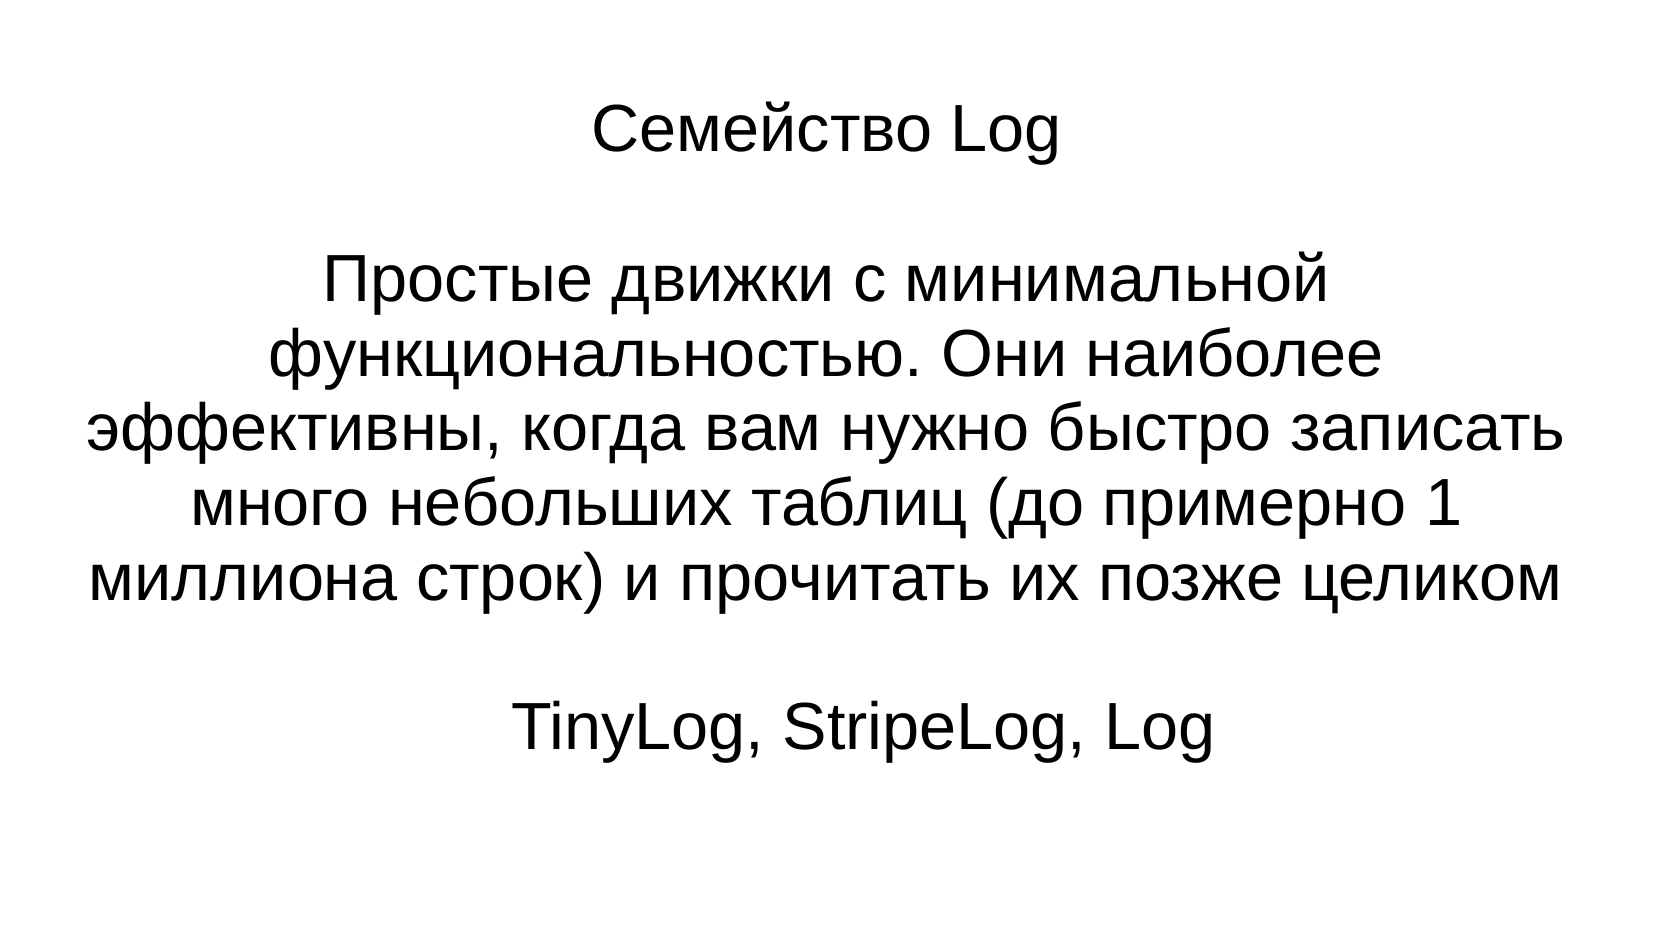

# Семейство Log
Простые движки с минимальной функциональностью. Они наиболее эффективны, когда вам нужно быстро записать много небольших таблиц (до примерно 1 миллиона строк) и прочитать их позже целиком
 TinyLog, StripeLog, Log